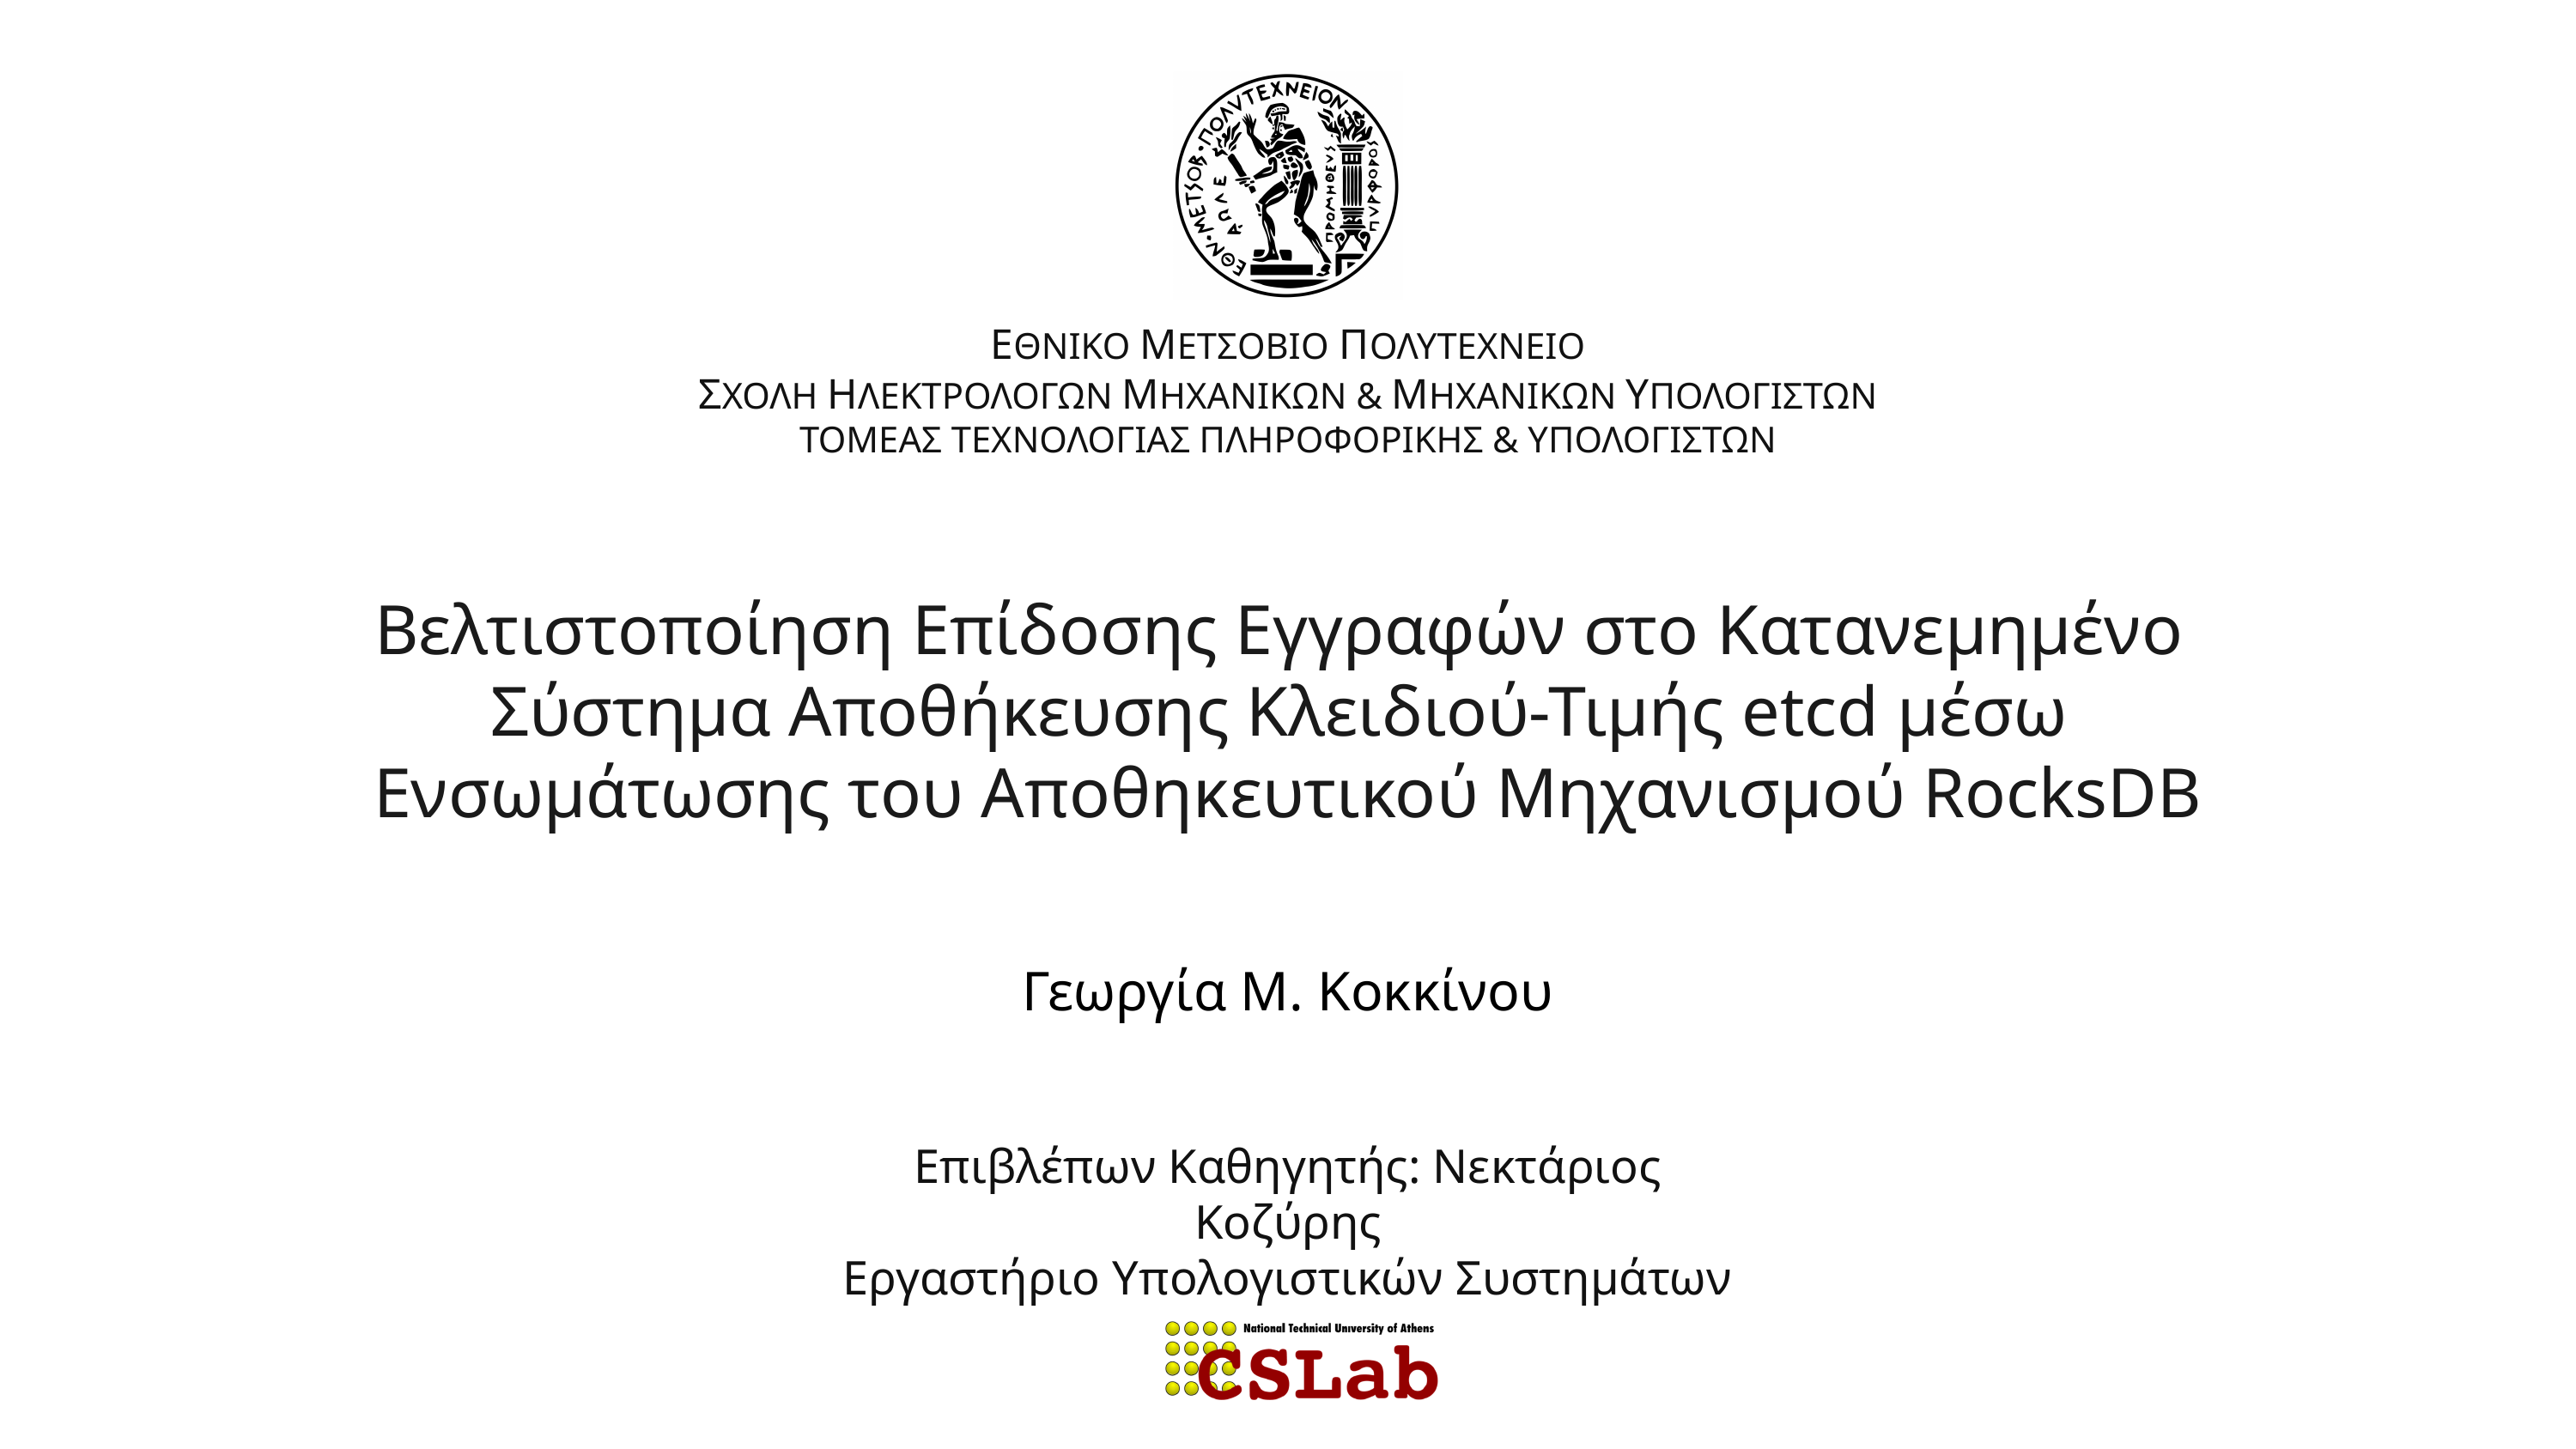

ΕΘΝΙΚΟ ΜΕΤΣΟΒΙΟ ΠΟΛΥΤΕΧΝΕΙΟ
ΣΧΟΛΗ ΗΛΕΚΤΡΟΛΟΓΩΝ ΜΗΧΑΝΙΚΩΝ & ΜΗΧΑΝΙΚΩΝ ΥΠΟΛΟΓΙΣΤΩΝ
ΤΟΜΕΑΣ ΤΕΧΝΟΛΟΓΙΑΣ ΠΛΗΡΟΦΟΡΙΚΗΣ & ΥΠΟΛΟΓΙΣΤΩΝ
# Βελτιστοποίηση Επίδοσης Εγγραφών στο Κατανεμημένο Σύστημα Αποθήκευσης Κλειδιού-Τιμής etcd μέσω Ενσωμάτωσης του Αποθηκευτικού Μηχανισμού RocksDB
Γεωργία Μ. Κοκκίνου
Επιβλέπων Καθηγητής: Νεκτάριος Κοζύρης
Εργαστήριο Υπολογιστικών Συστημάτων